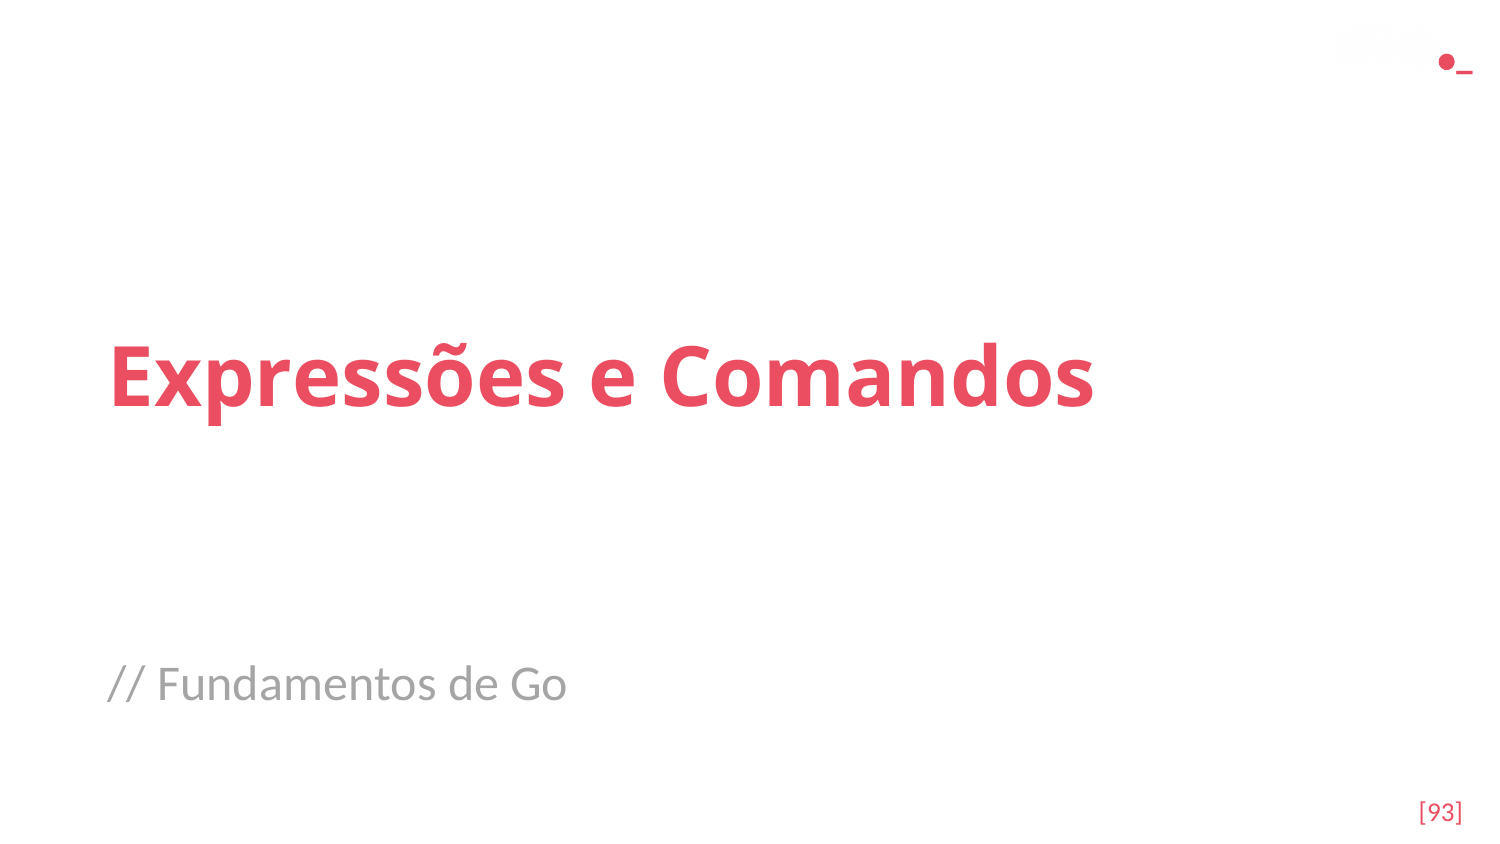

Expressões e Comandos
// Fundamentos de Go